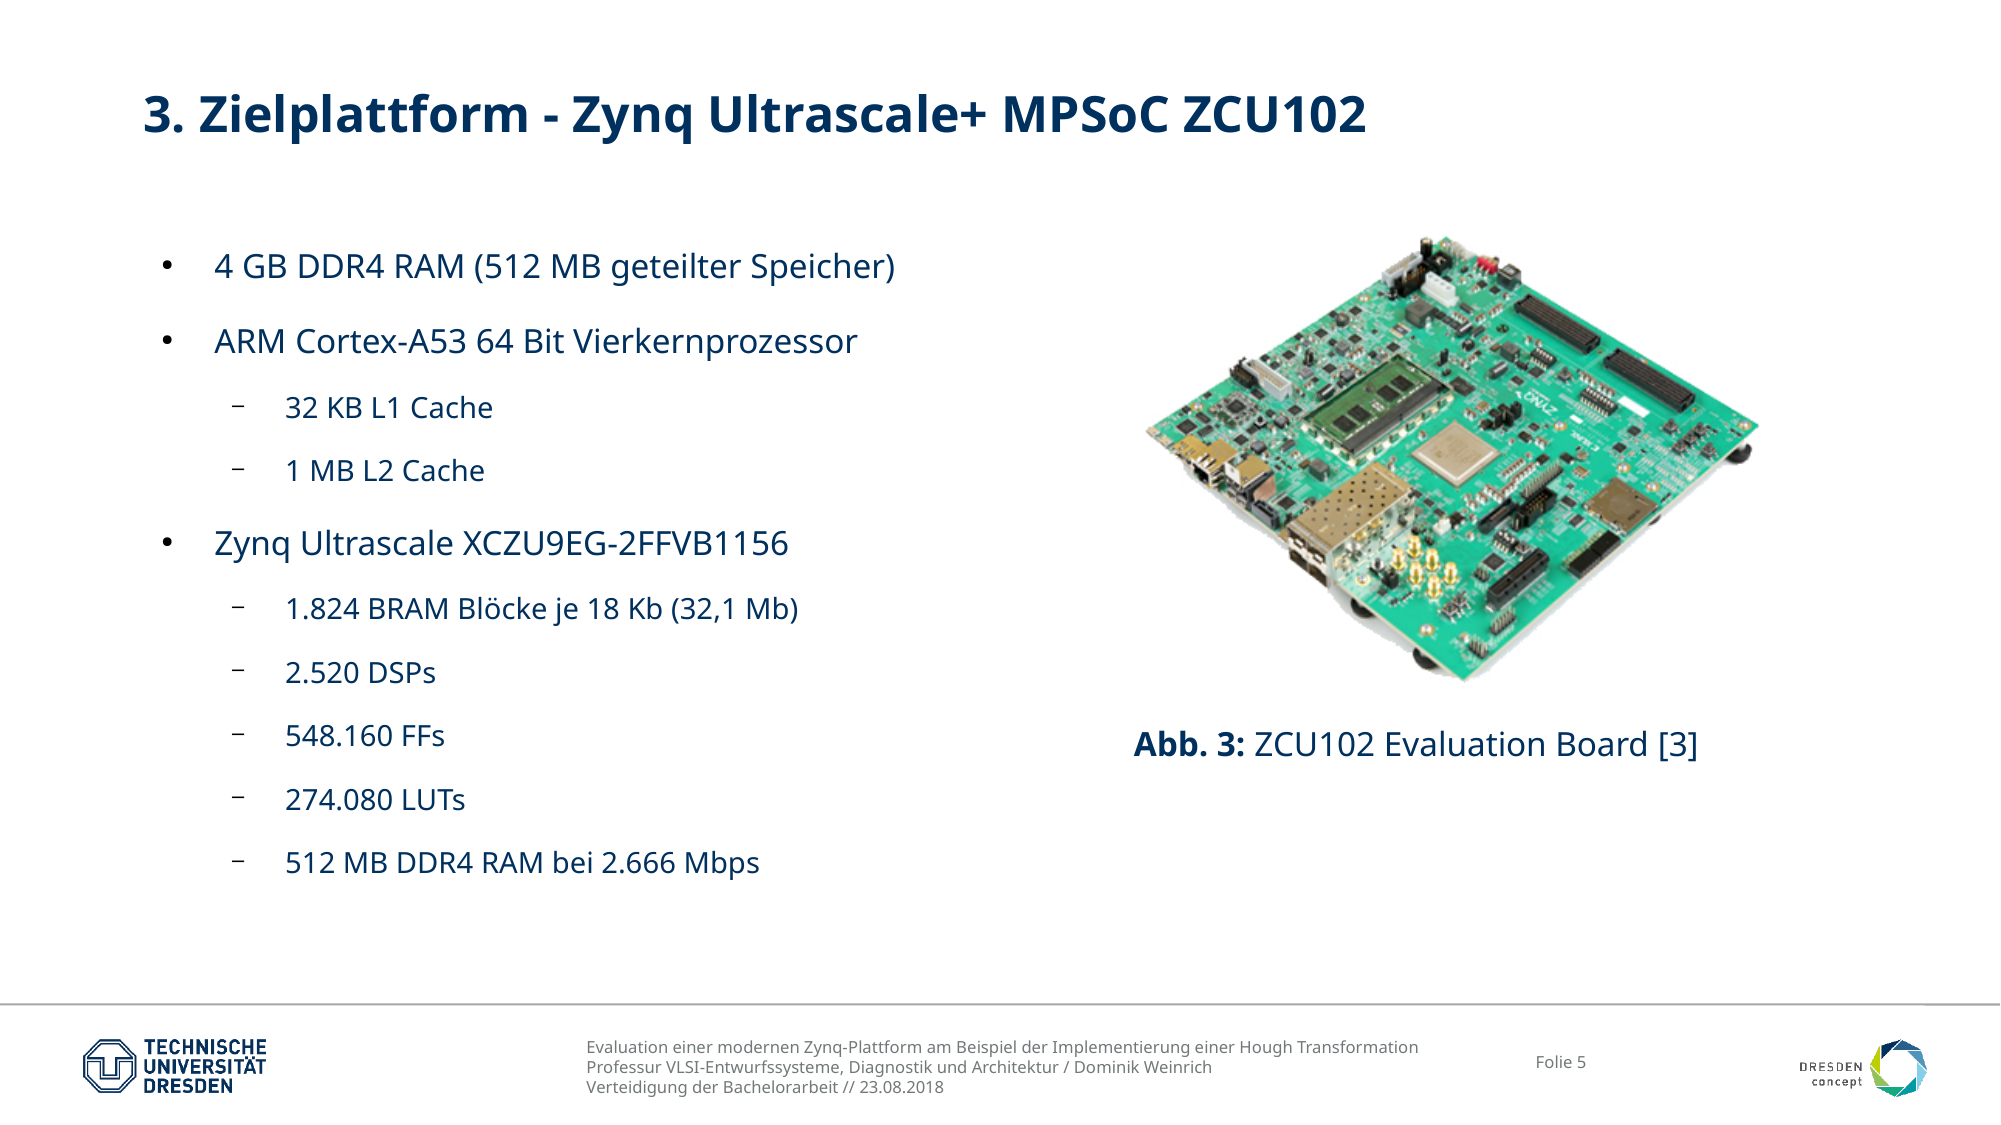

# 3. Zielplattform - Zynq Ultrascale+ MPSoC ZCU102
4 GB DDR4 RAM (512 MB geteilter Speicher)
ARM Cortex-A53 64 Bit Vierkernprozessor
32 KB L1 Cache
1 MB L2 Cache
Zynq Ultrascale XCZU9EG-2FFVB1156
1.824 BRAM Blöcke je 18 Kb (32,1 Mb)
2.520 DSPs
548.160 FFs
274.080 LUTs
512 MB DDR4 RAM bei 2.666 Mbps
Abb. 3: ZCU102 Evaluation Board [3]